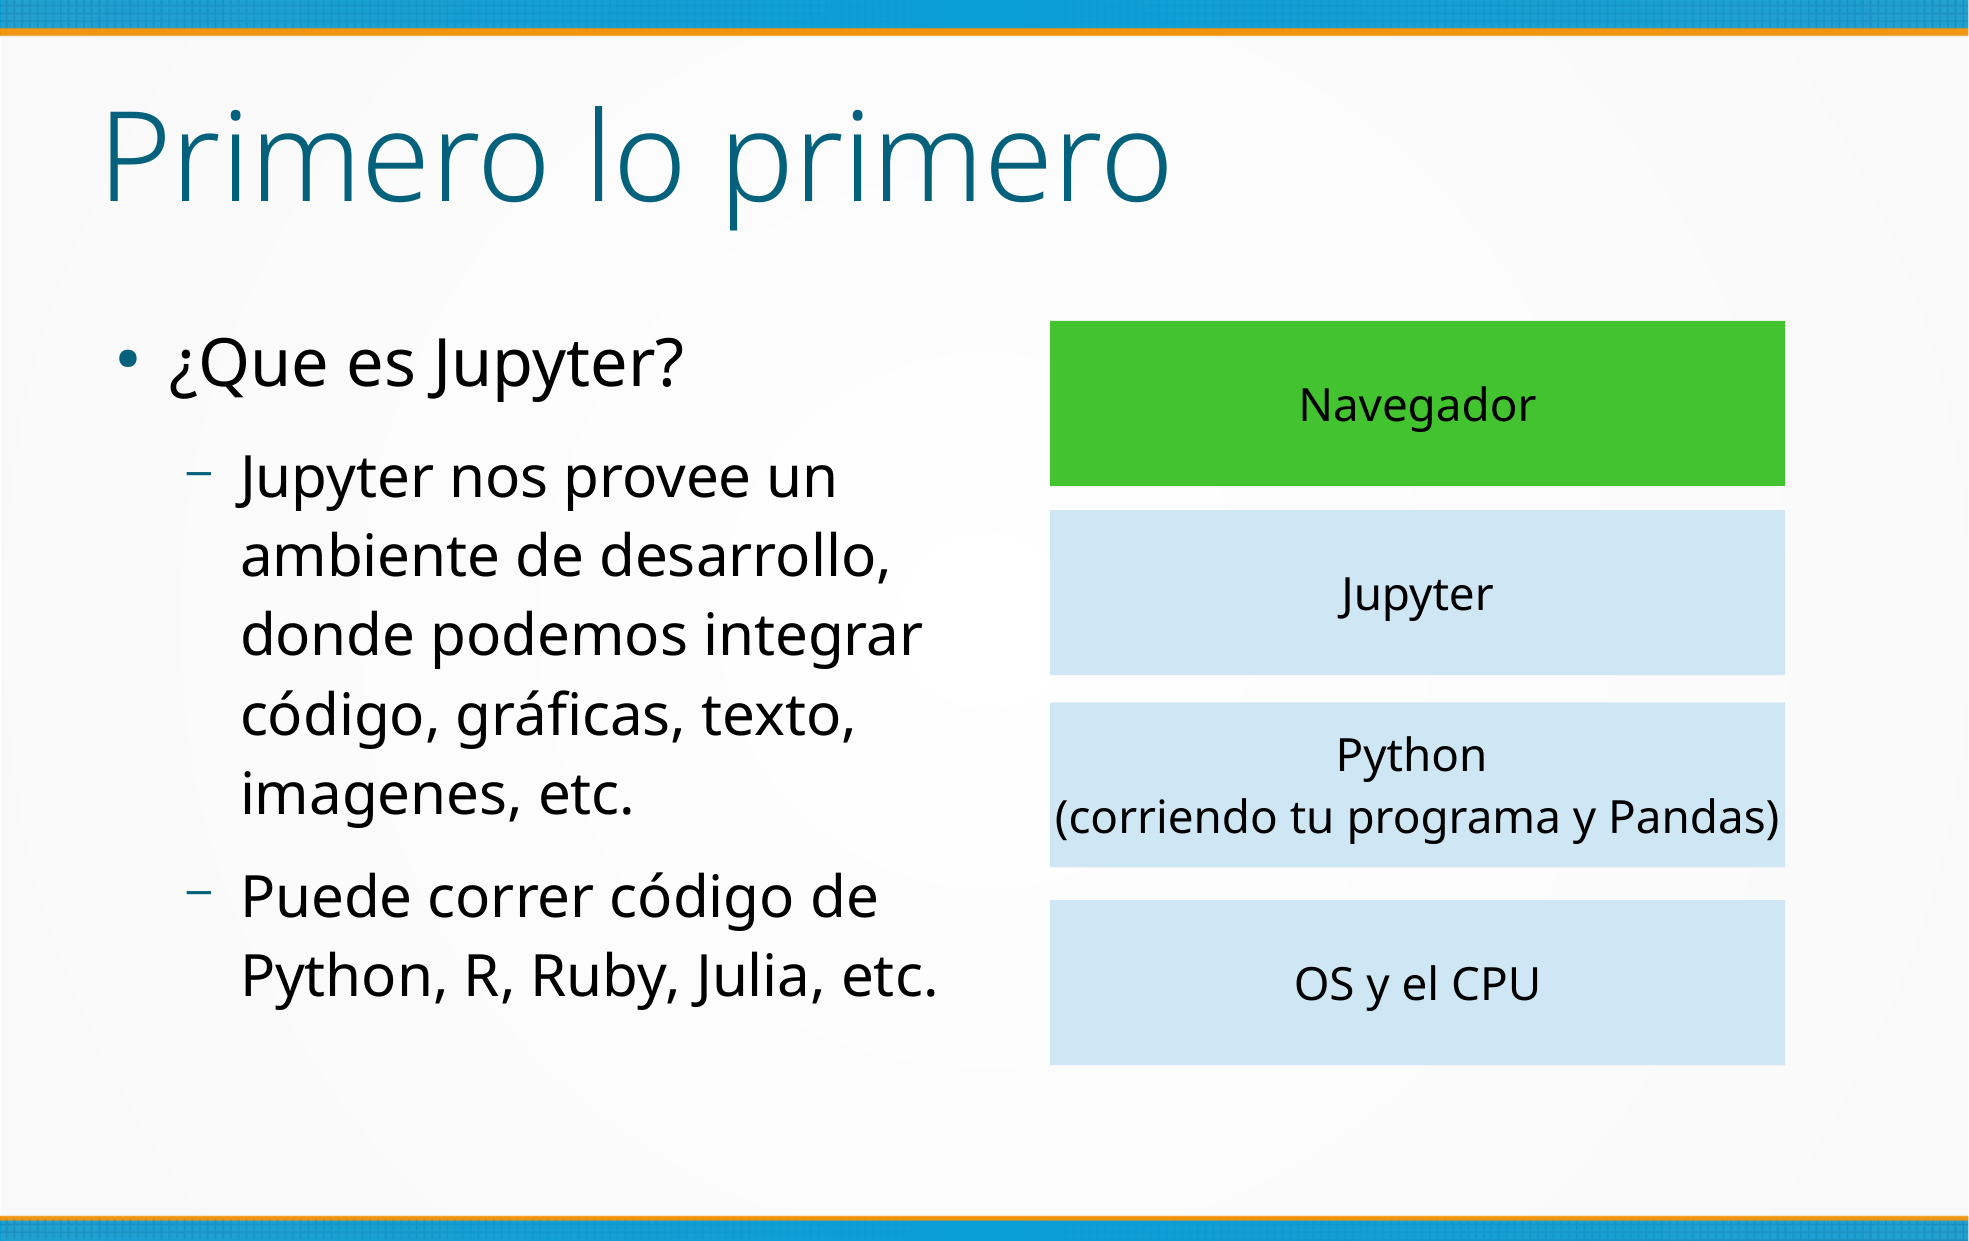

# Primero lo primero
¿Que es Jupyter?
Jupyter nos provee un ambiente de desarrollo, donde podemos integrar código, gráficas, texto, imagenes, etc.
Puede correr código de Python, R, Ruby, Julia, etc.
Navegador
Jupyter
Python
(corriendo tu programa y Pandas)
OS y el CPU